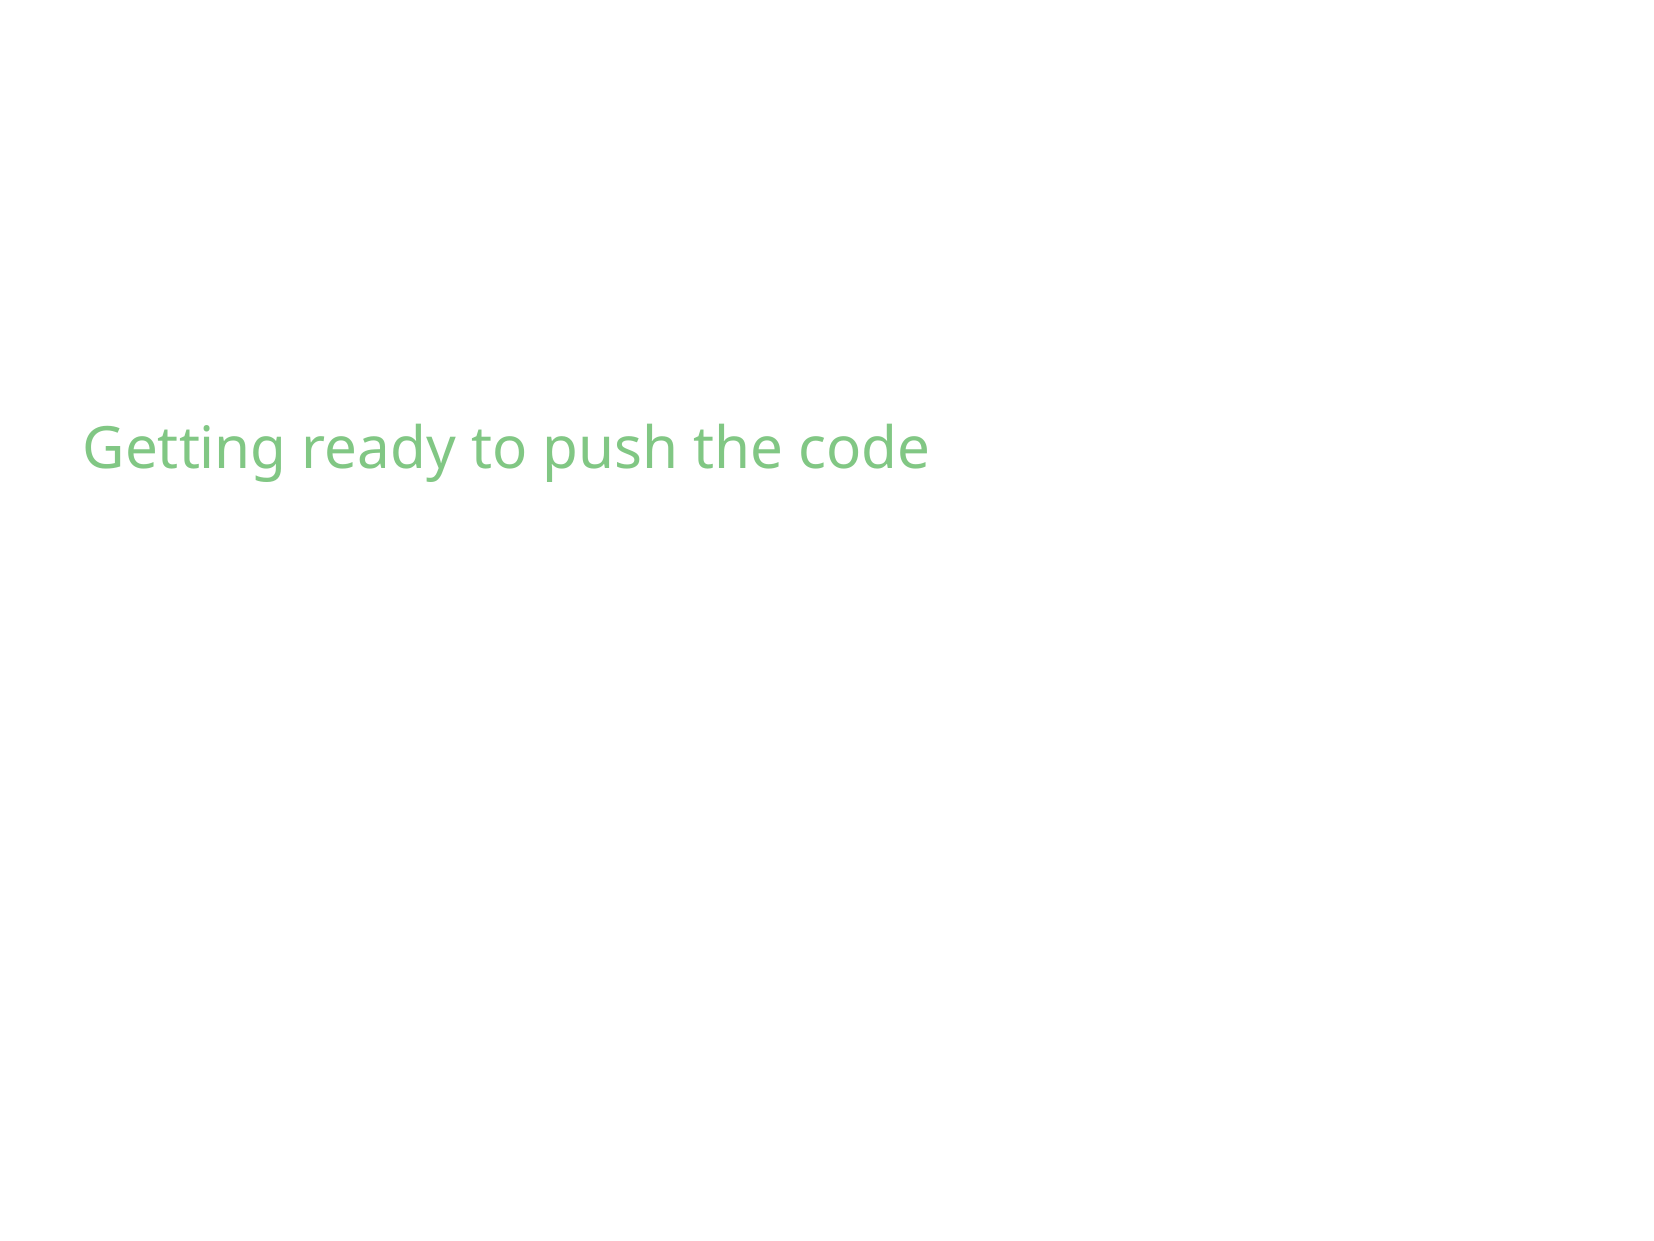

# Getting ready to push the code